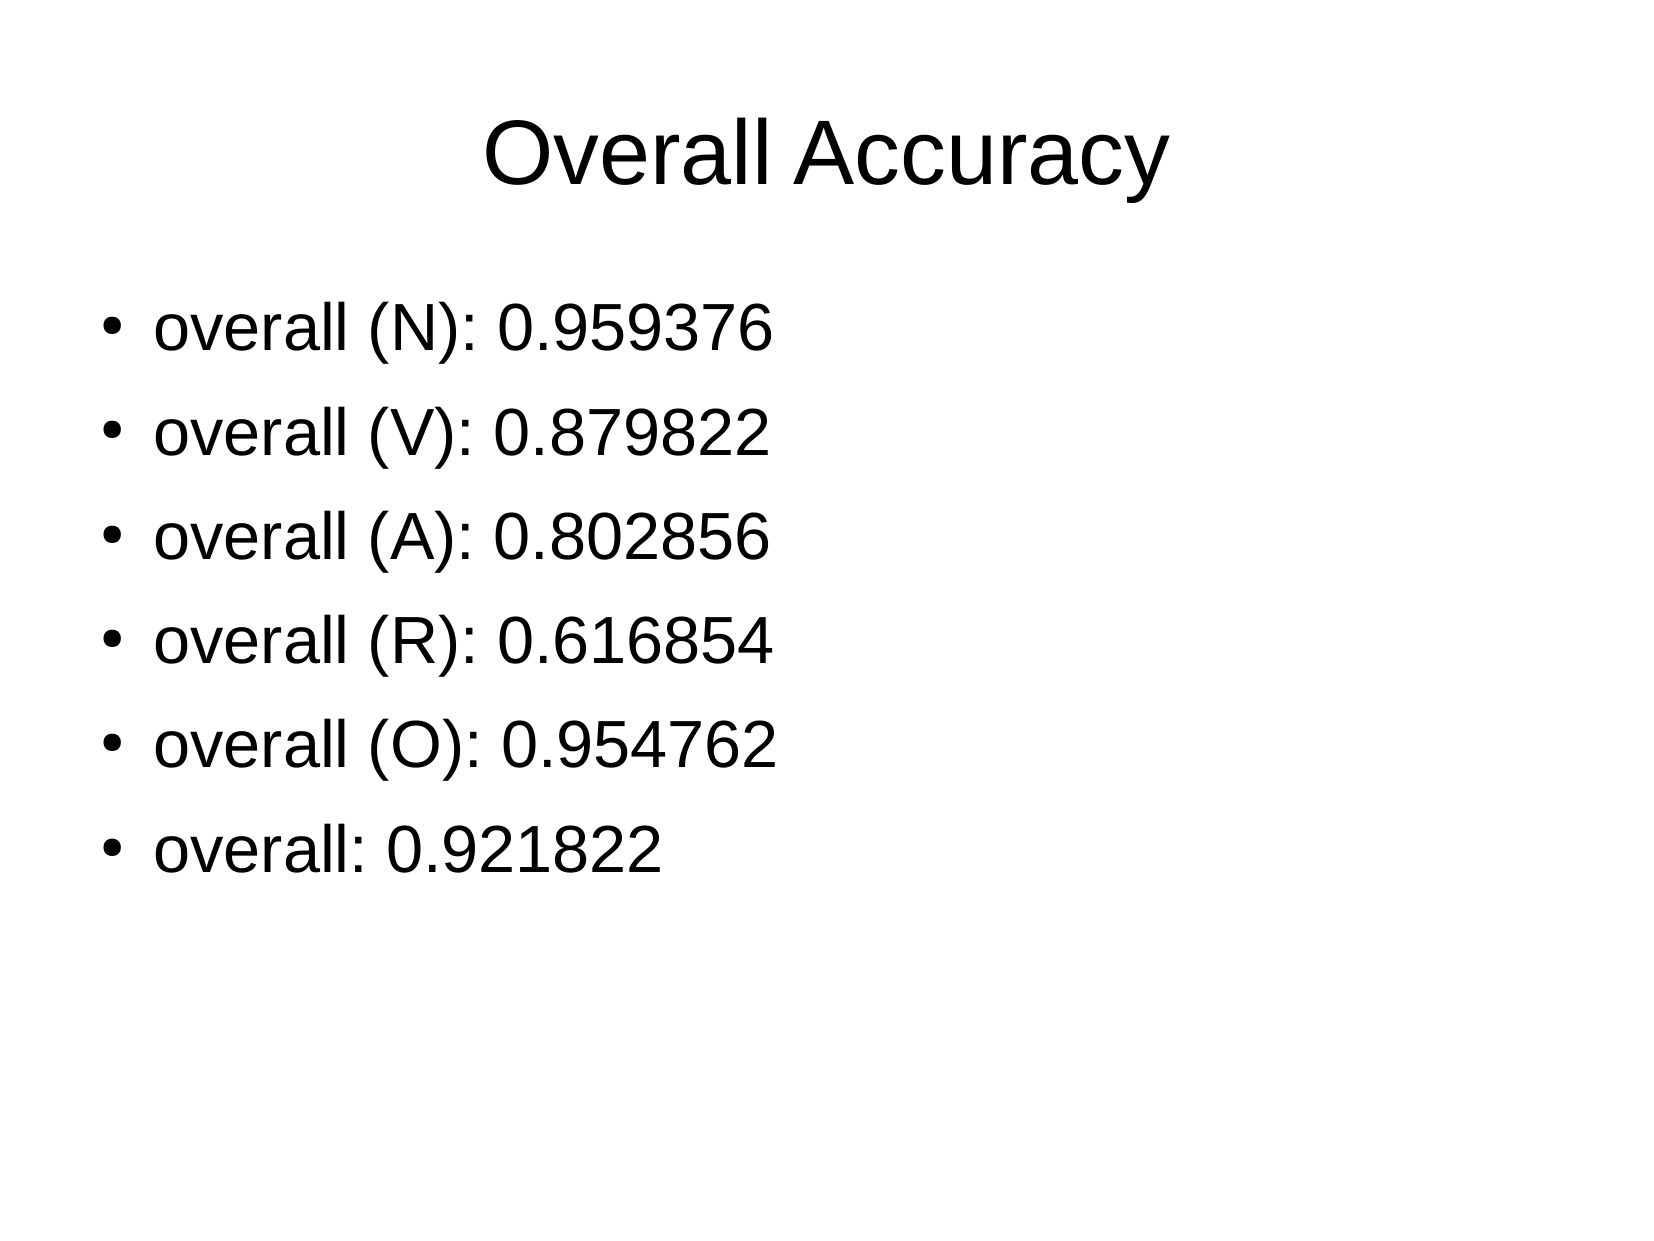

# Overall Accuracy
overall (N): 0.959376
overall (V): 0.879822
overall (A): 0.802856
overall (R): 0.616854
overall (O): 0.954762
overall: 0.921822